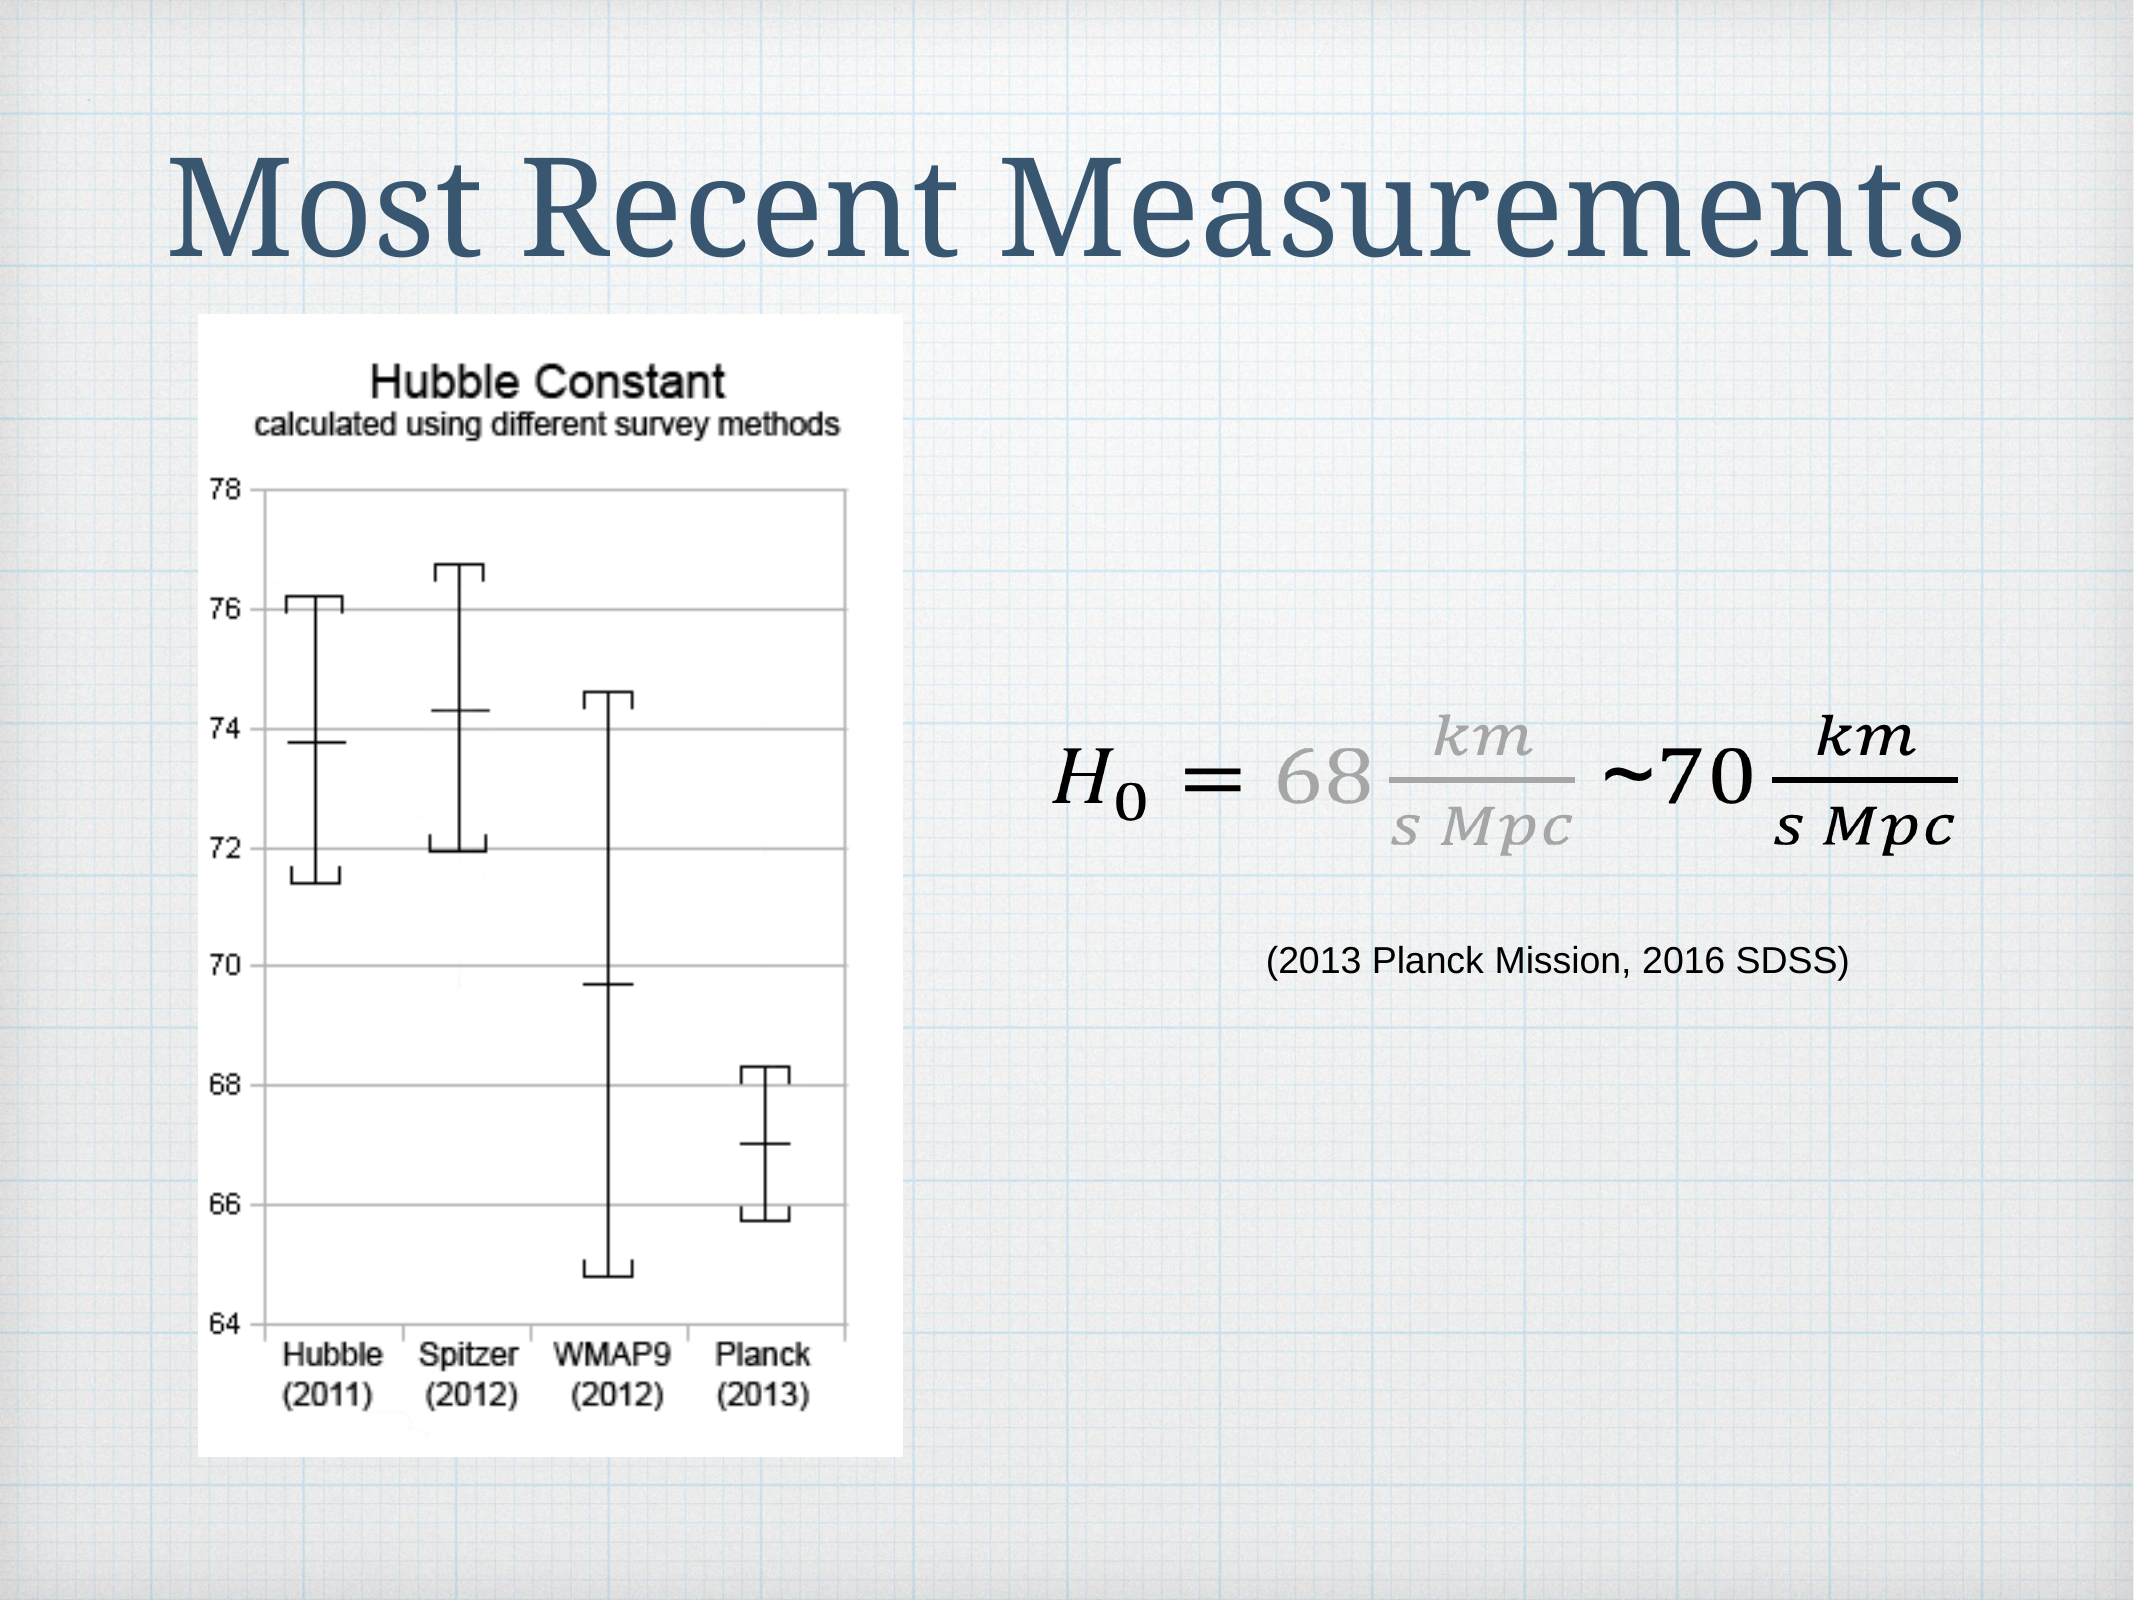

Most Recent Measurements
(2013 Planck Mission, 2016 SDSS)